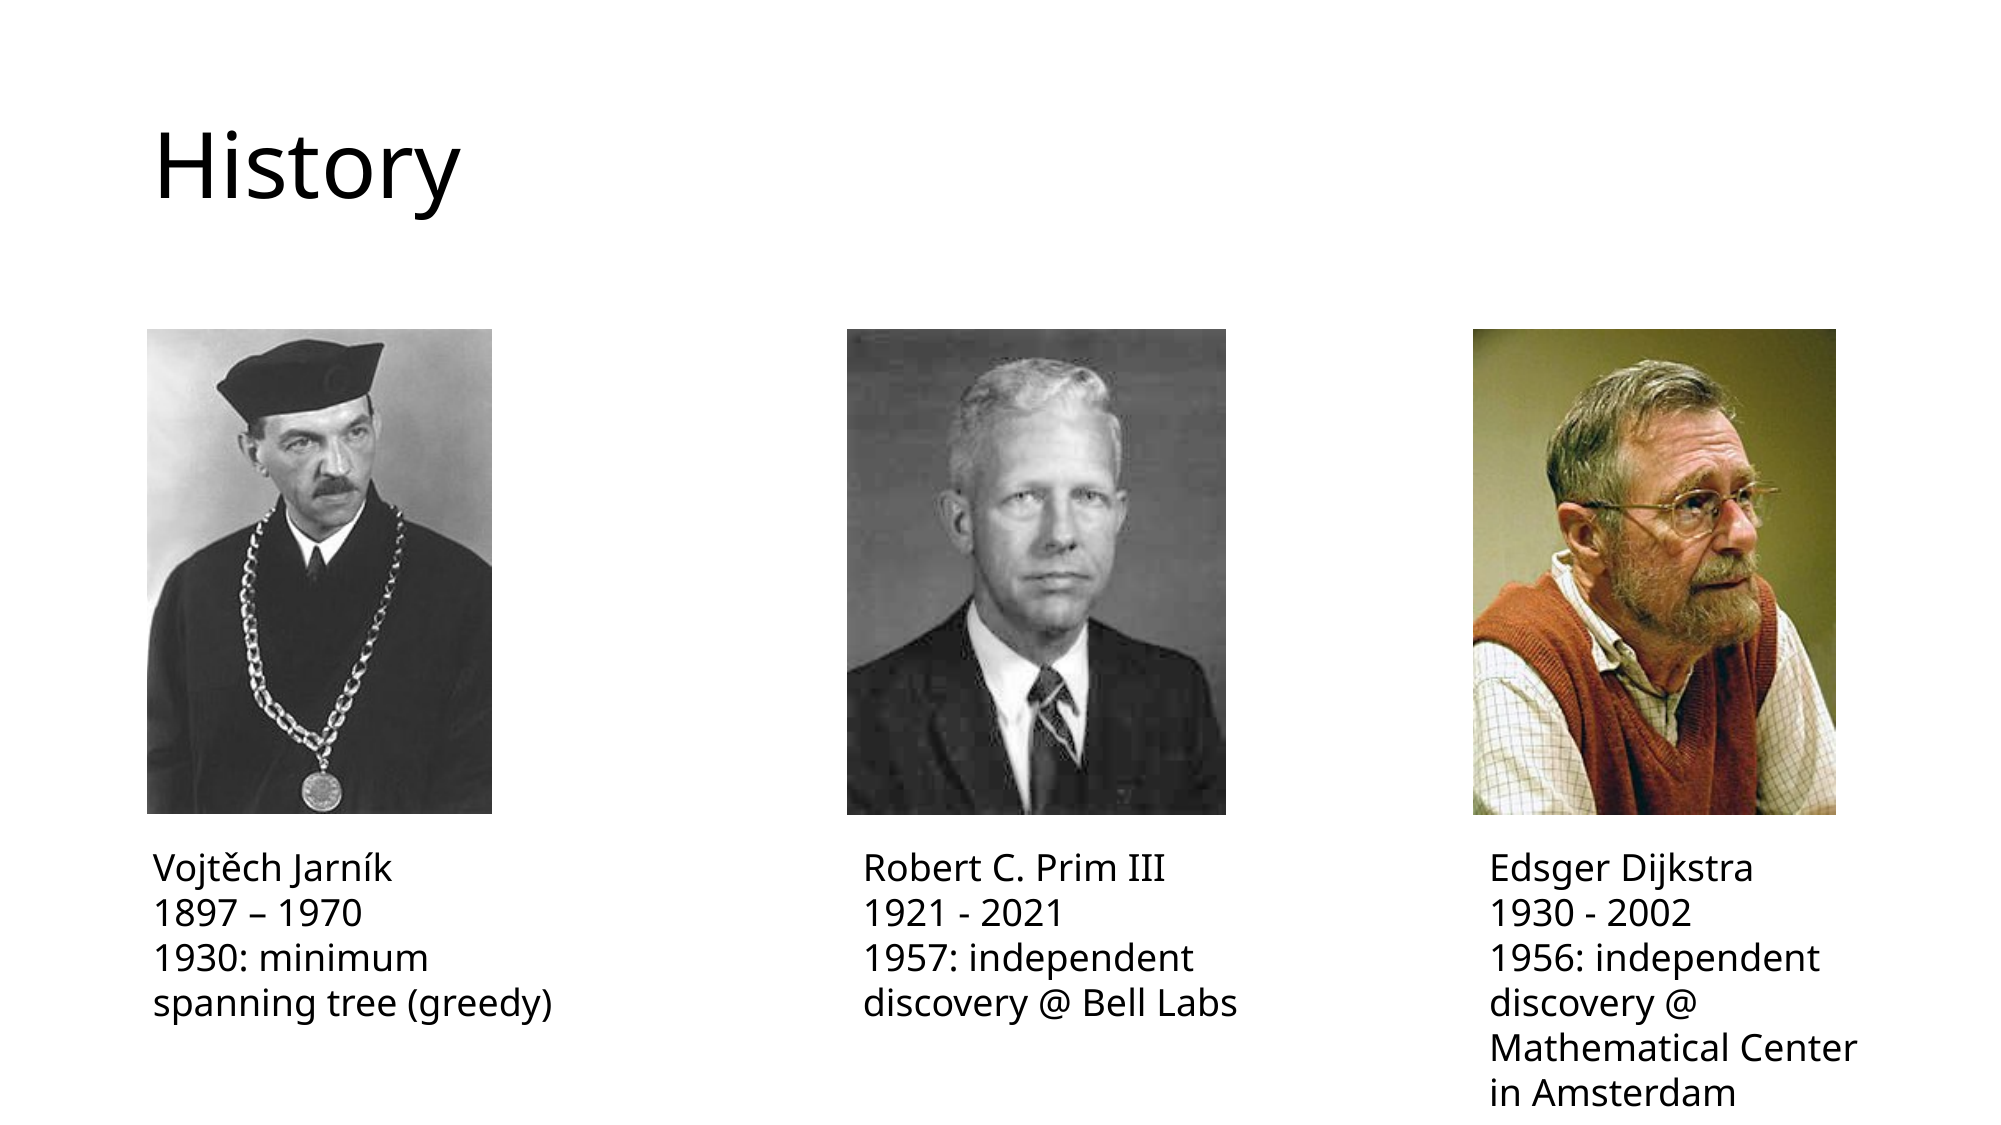

# History
Vojtěch Jarník
1897 – 1970
1930: minimum spanning tree (greedy)
Robert C. Prim III
1921 - 2021
1957: independent discovery @ Bell Labs
Edsger Dijkstra
1930 - 2002
1956: independent discovery @ Mathematical Center in Amsterdam